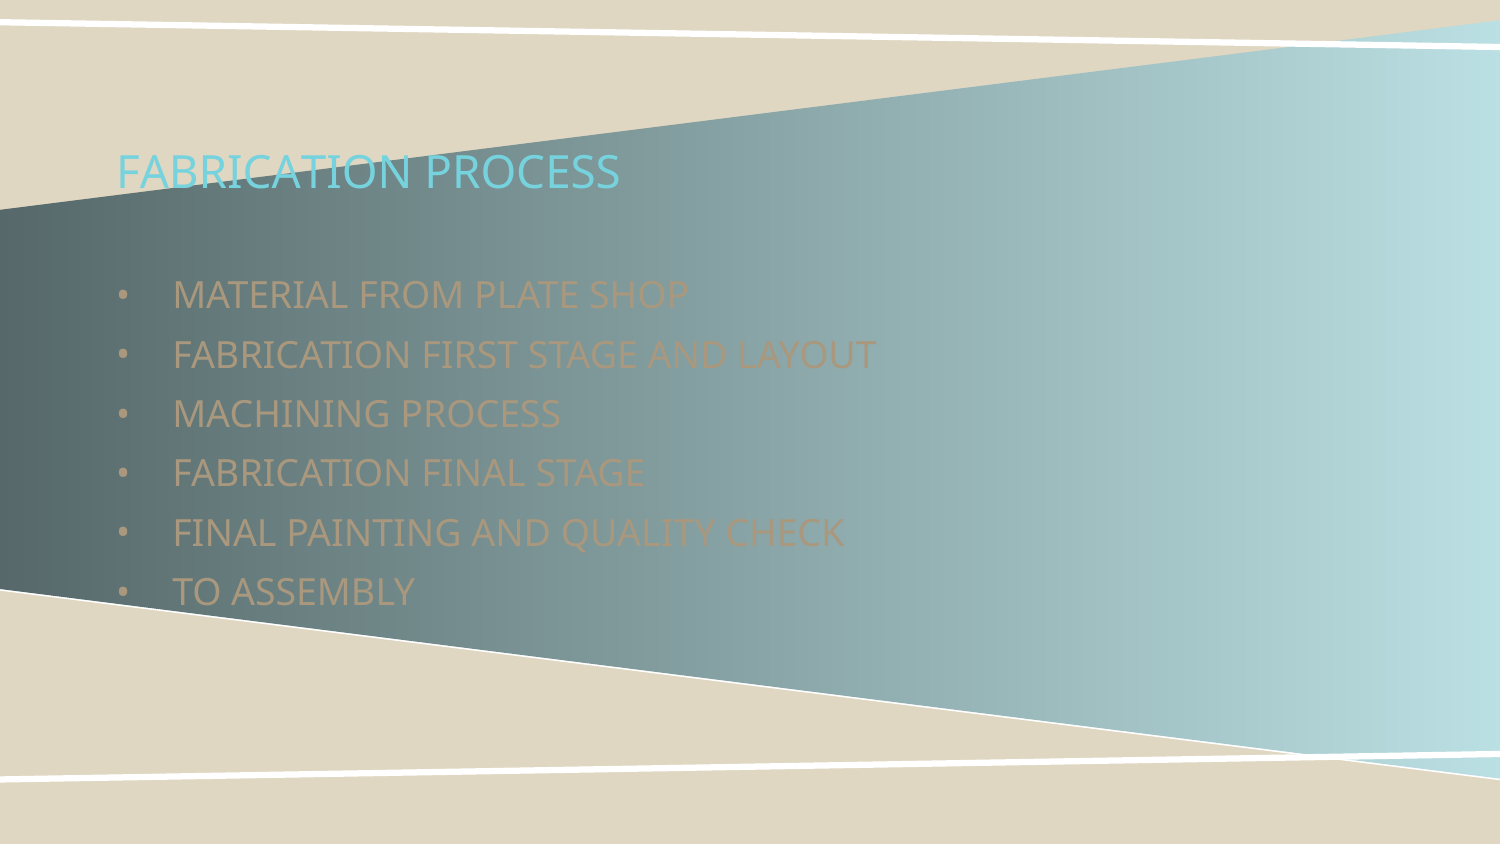

FABRICATION PROCESS
#
MATERIAL FROM PLATE SHOP
FABRICATION FIRST STAGE AND LAYOUT
MACHINING PROCESS
FABRICATION FINAL STAGE
FINAL PAINTING AND QUALITY CHECK
TO ASSEMBLY